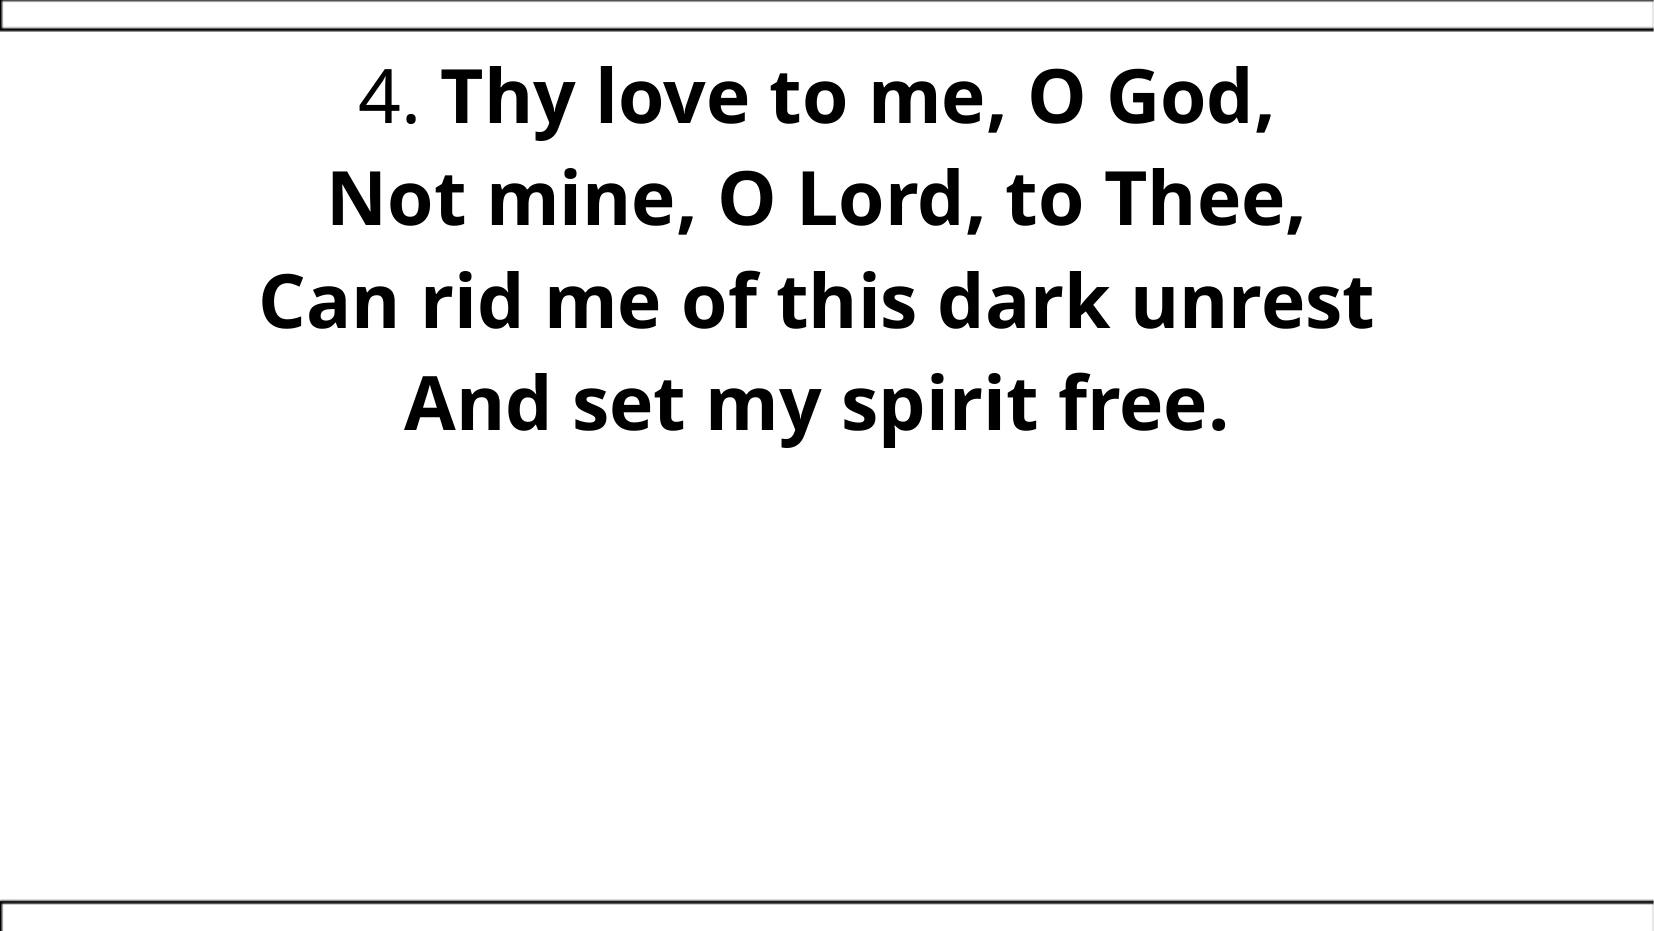

4. Thy love to me, O God,
Not mine, O Lord, to Thee,
Can rid me of this dark unrest
And set my spirit free.